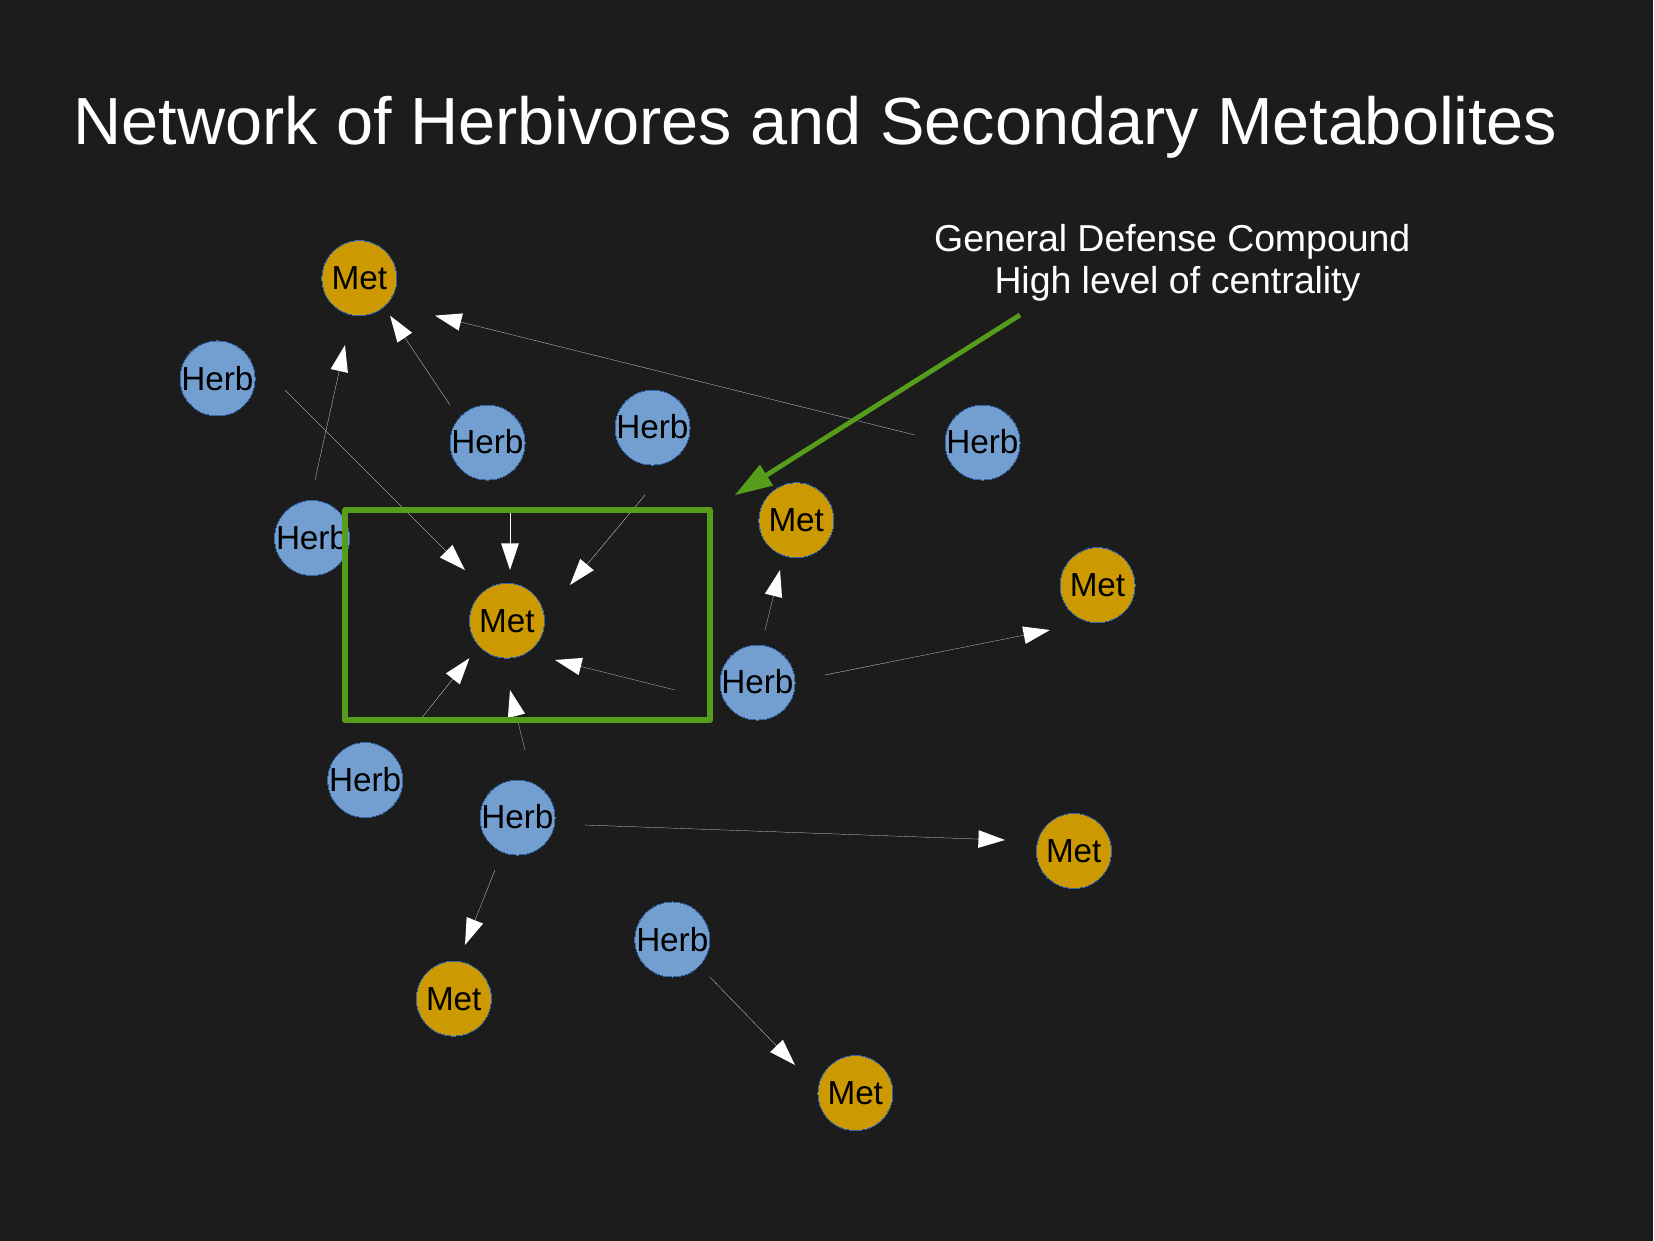

# Network of Herbivores and Secondary Metabolites
General Defense Compound
High level of centrality
Met
Herb
Herb
Herb
Herb
Herb
Met
Herb
Met
Met
Herb
Herb
Herb
Met
Herb
Met
Met